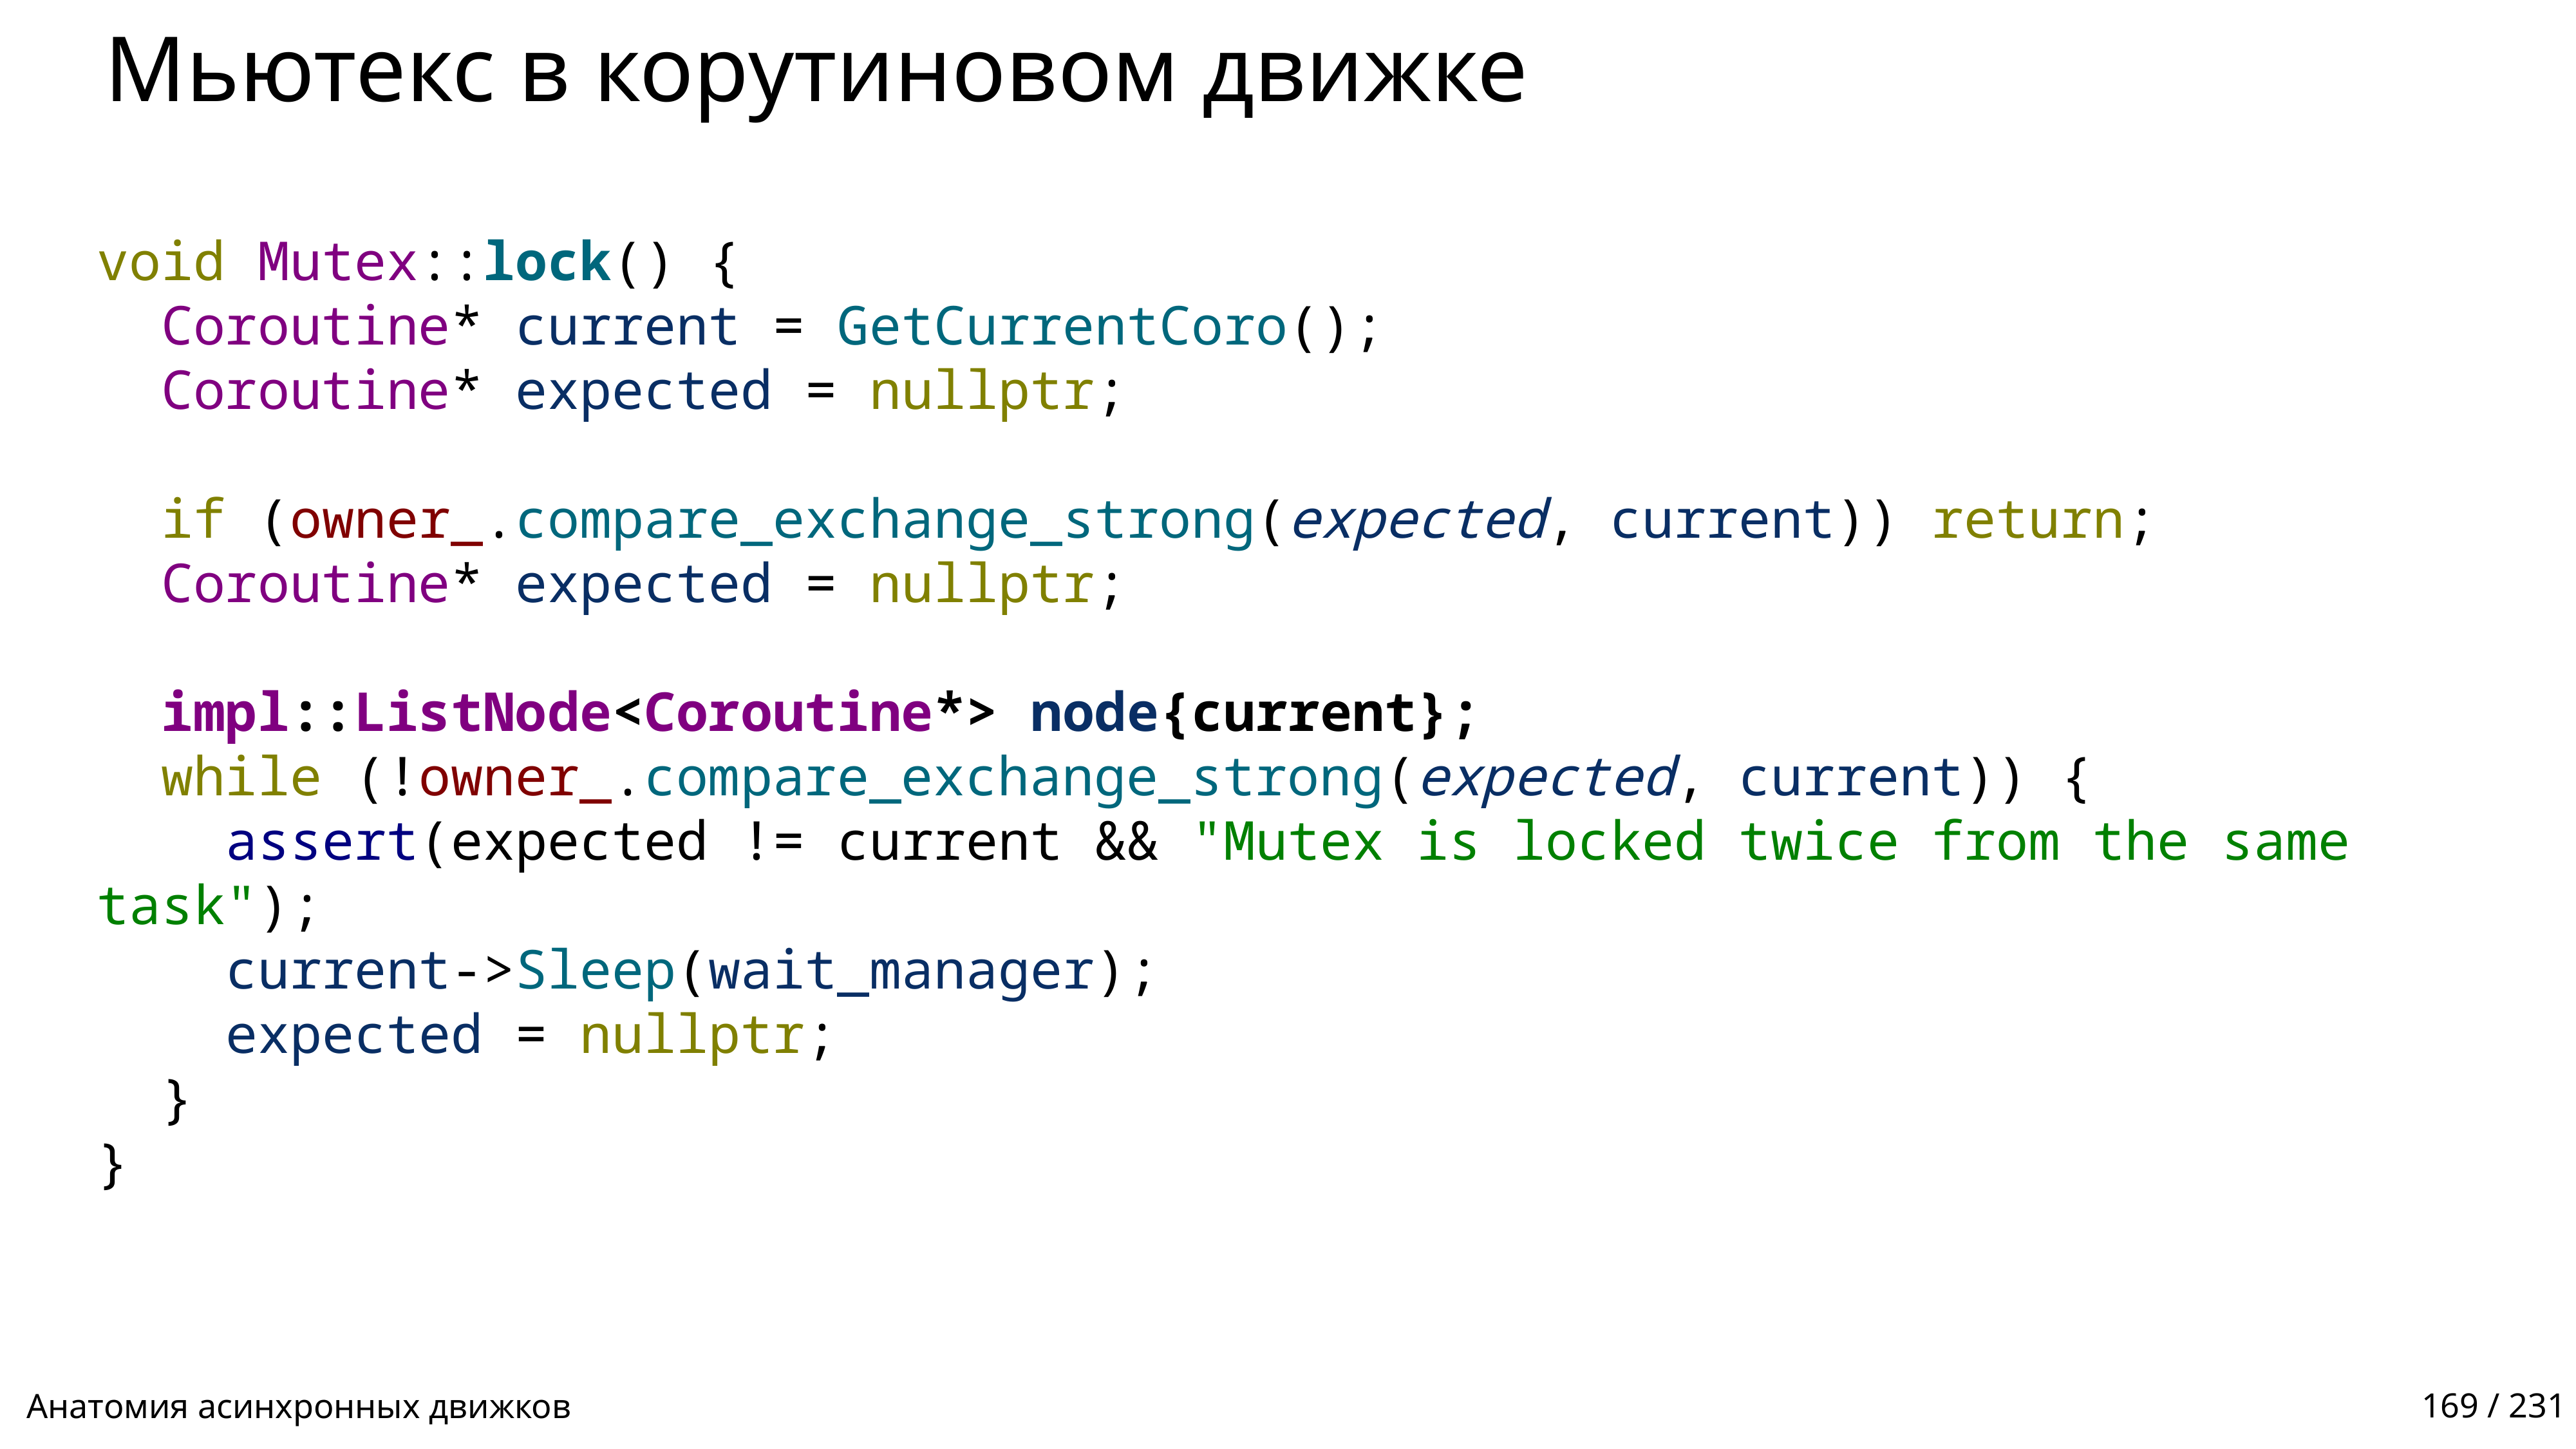

# Мьютекс в корутиновом движке
void Mutex::lock() {
 Coroutine* current = GetCurrentCoro();
 Coroutine* expected = nullptr;
 if (owner_.compare_exchange_strong(expected, current)) return;
 Coroutine* expected = nullptr;
 impl::ListNode<Coroutine*> node{current};
 while (!owner_.compare_exchange_strong(expected, current)) {
 assert(expected != current && "Mutex is locked twice from the same task");
 current->Sleep(wait_manager);
 expected = nullptr;
 }
}
Анатомия асинхронных движков